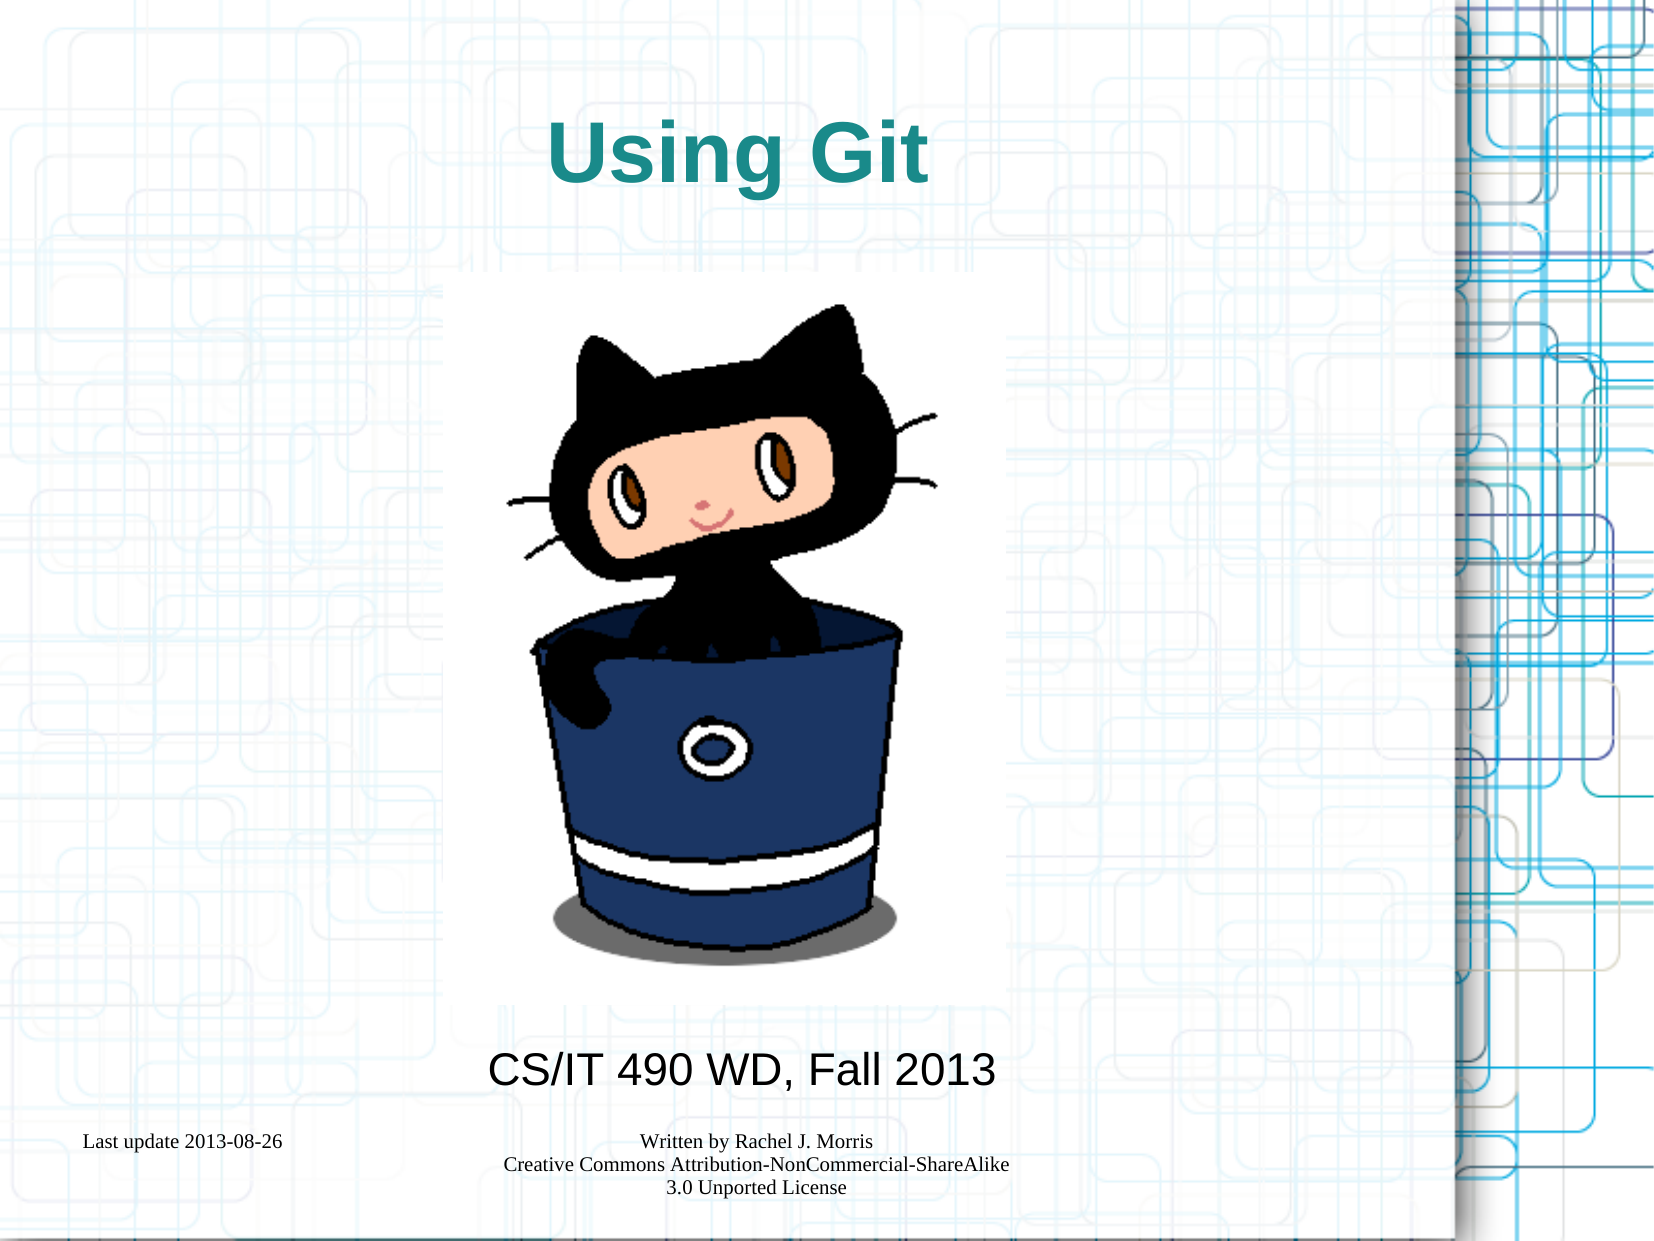

# Using Git
CS/IT 490 WD, Fall 2013